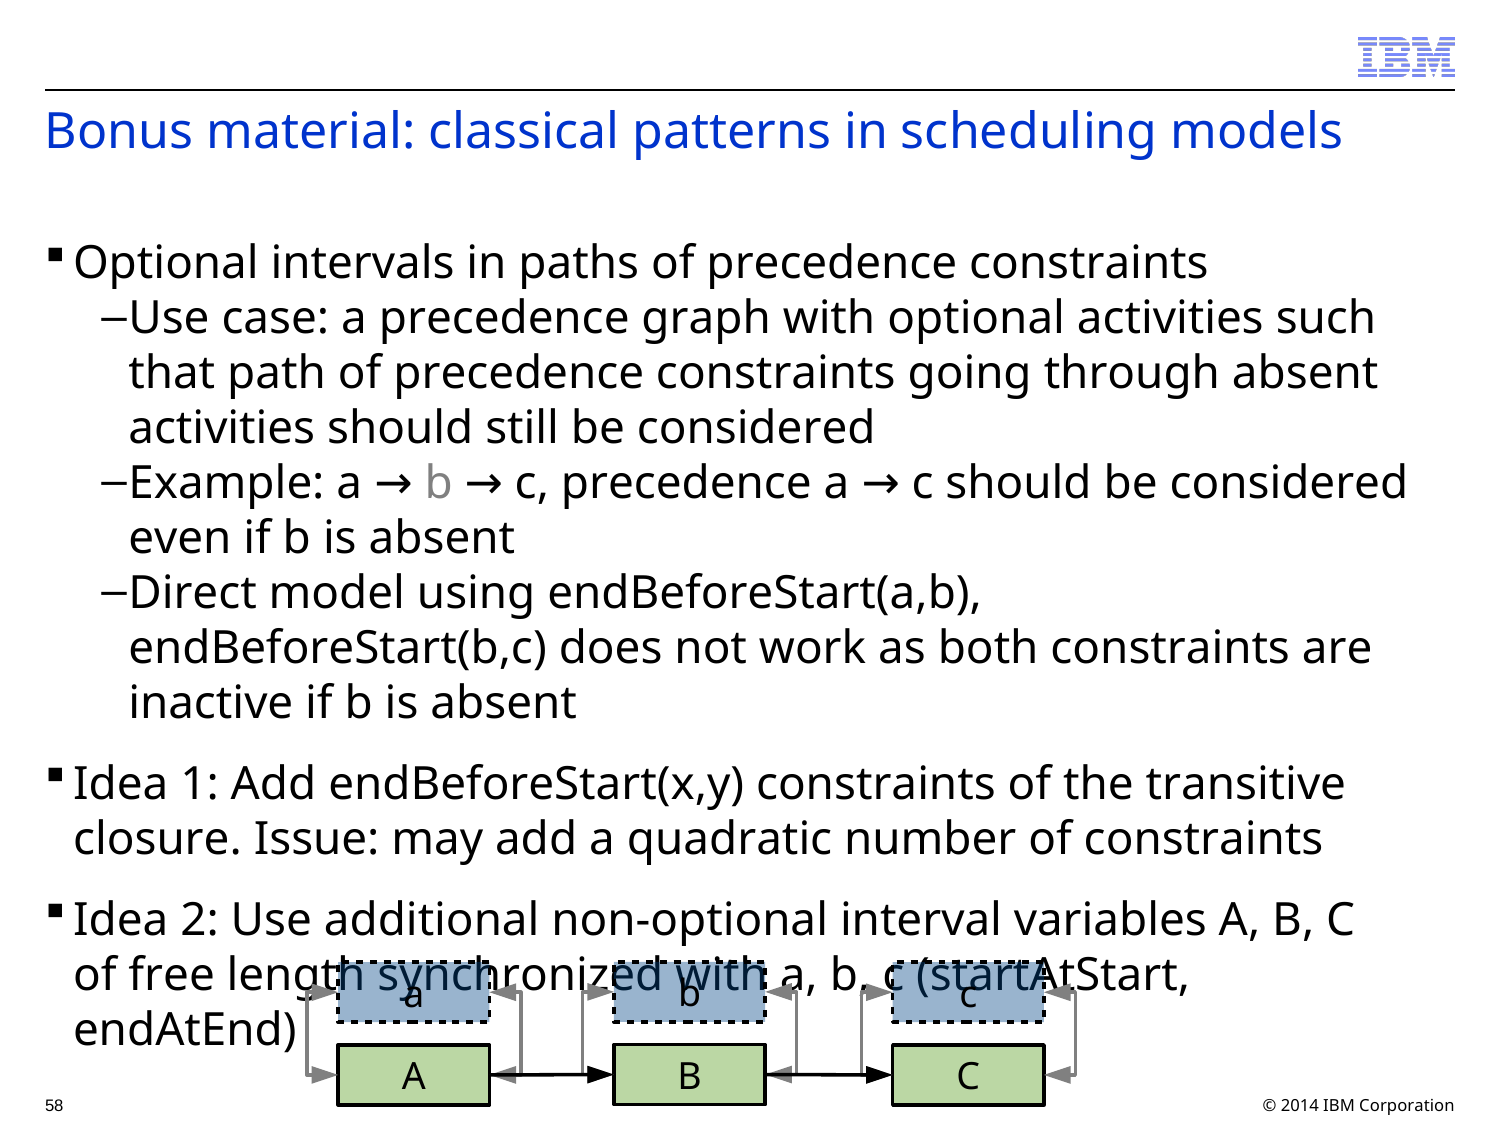

# Bonus material: classical patterns in scheduling models
Optional intervals in paths of precedence constraints
Use case: a precedence graph with optional activities such that path of precedence constraints going through absent activities should still be considered
Example: a → b → c, precedence a → c should be considered even if b is absent
Direct model using endBeforeStart(a,b), endBeforeStart(b,c) does not work as both constraints are inactive if b is absent
Idea 1: Add endBeforeStart(x,y) constraints of the transitive closure. Issue: may add a quadratic number of constraints
Idea 2: Use additional non-optional interval variables A, B, C of free length synchronized with a, b, c (startAtStart, endAtEnd)
b
a
c
B
A
C
58